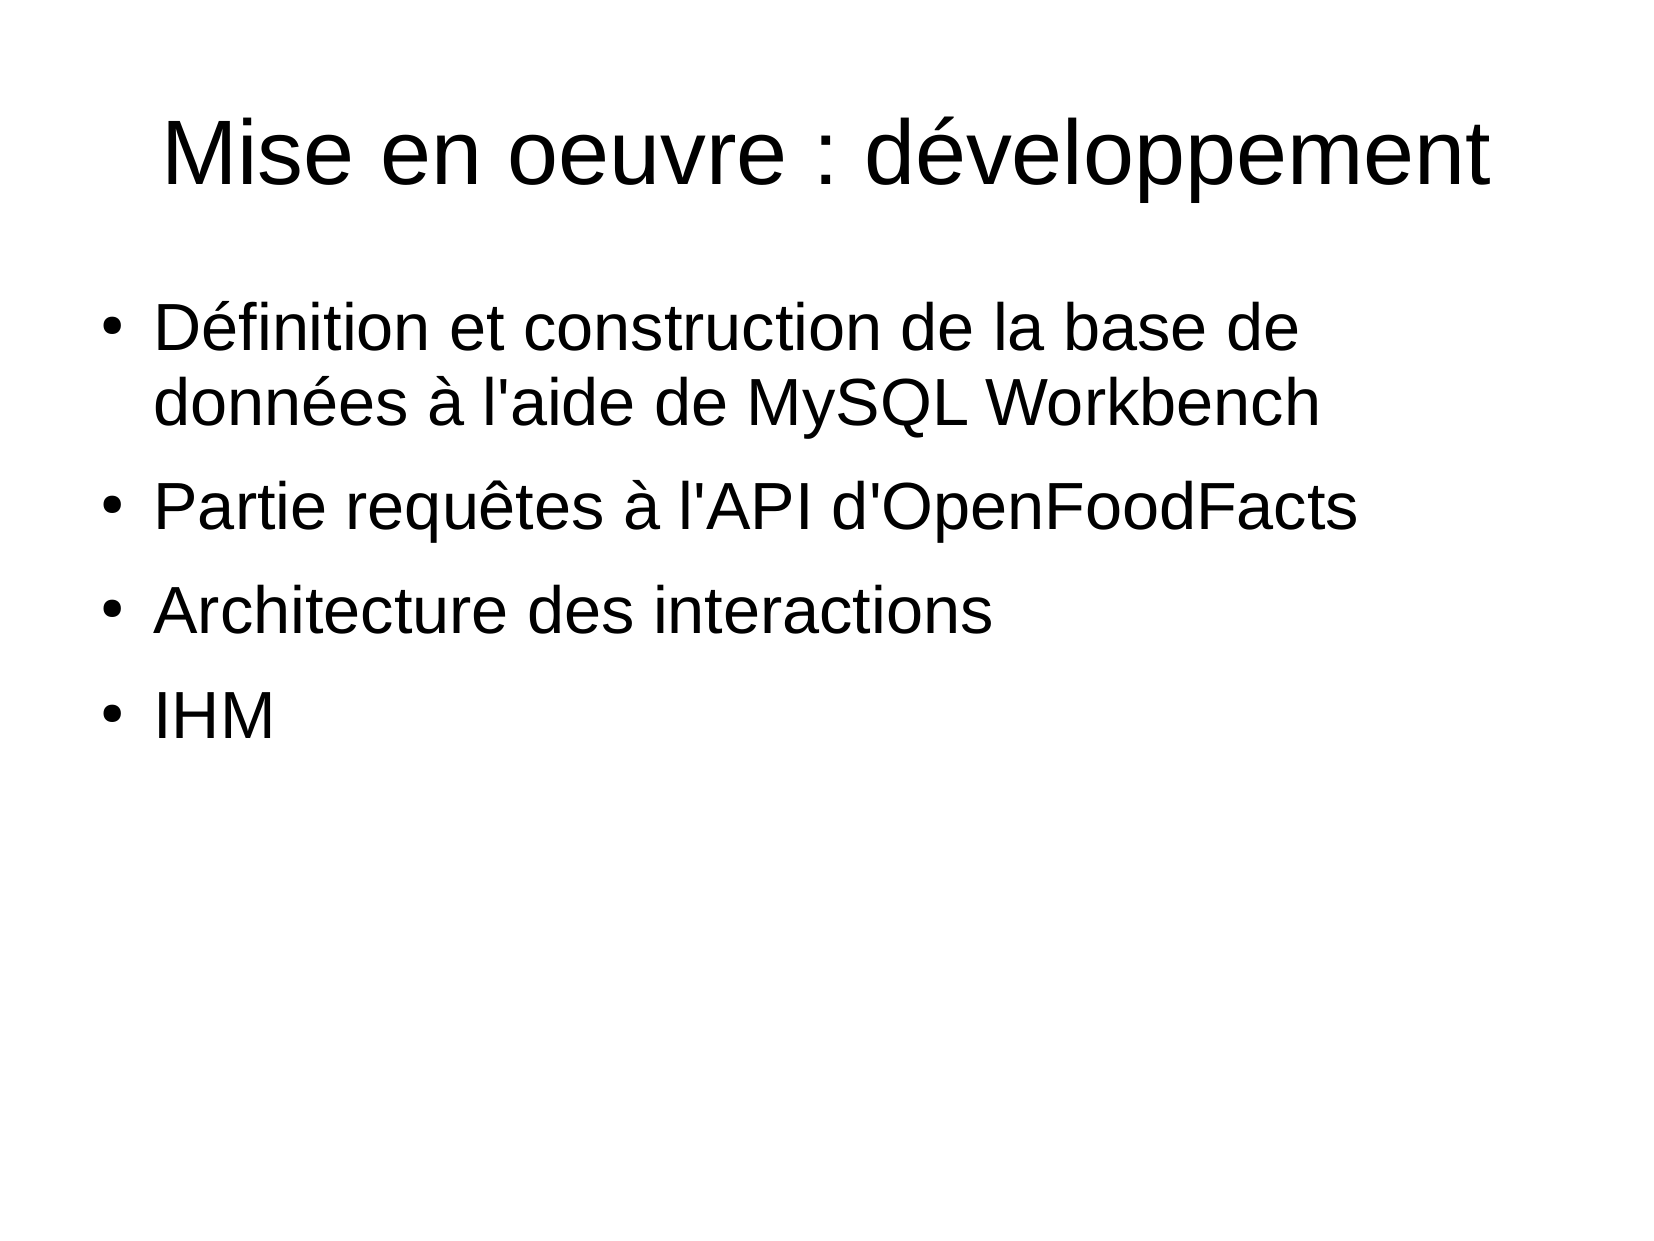

# Mise en oeuvre : développement
Définition et construction de la base de données à l'aide de MySQL Workbench
Partie requêtes à l'API d'OpenFoodFacts
Architecture des interactions
IHM